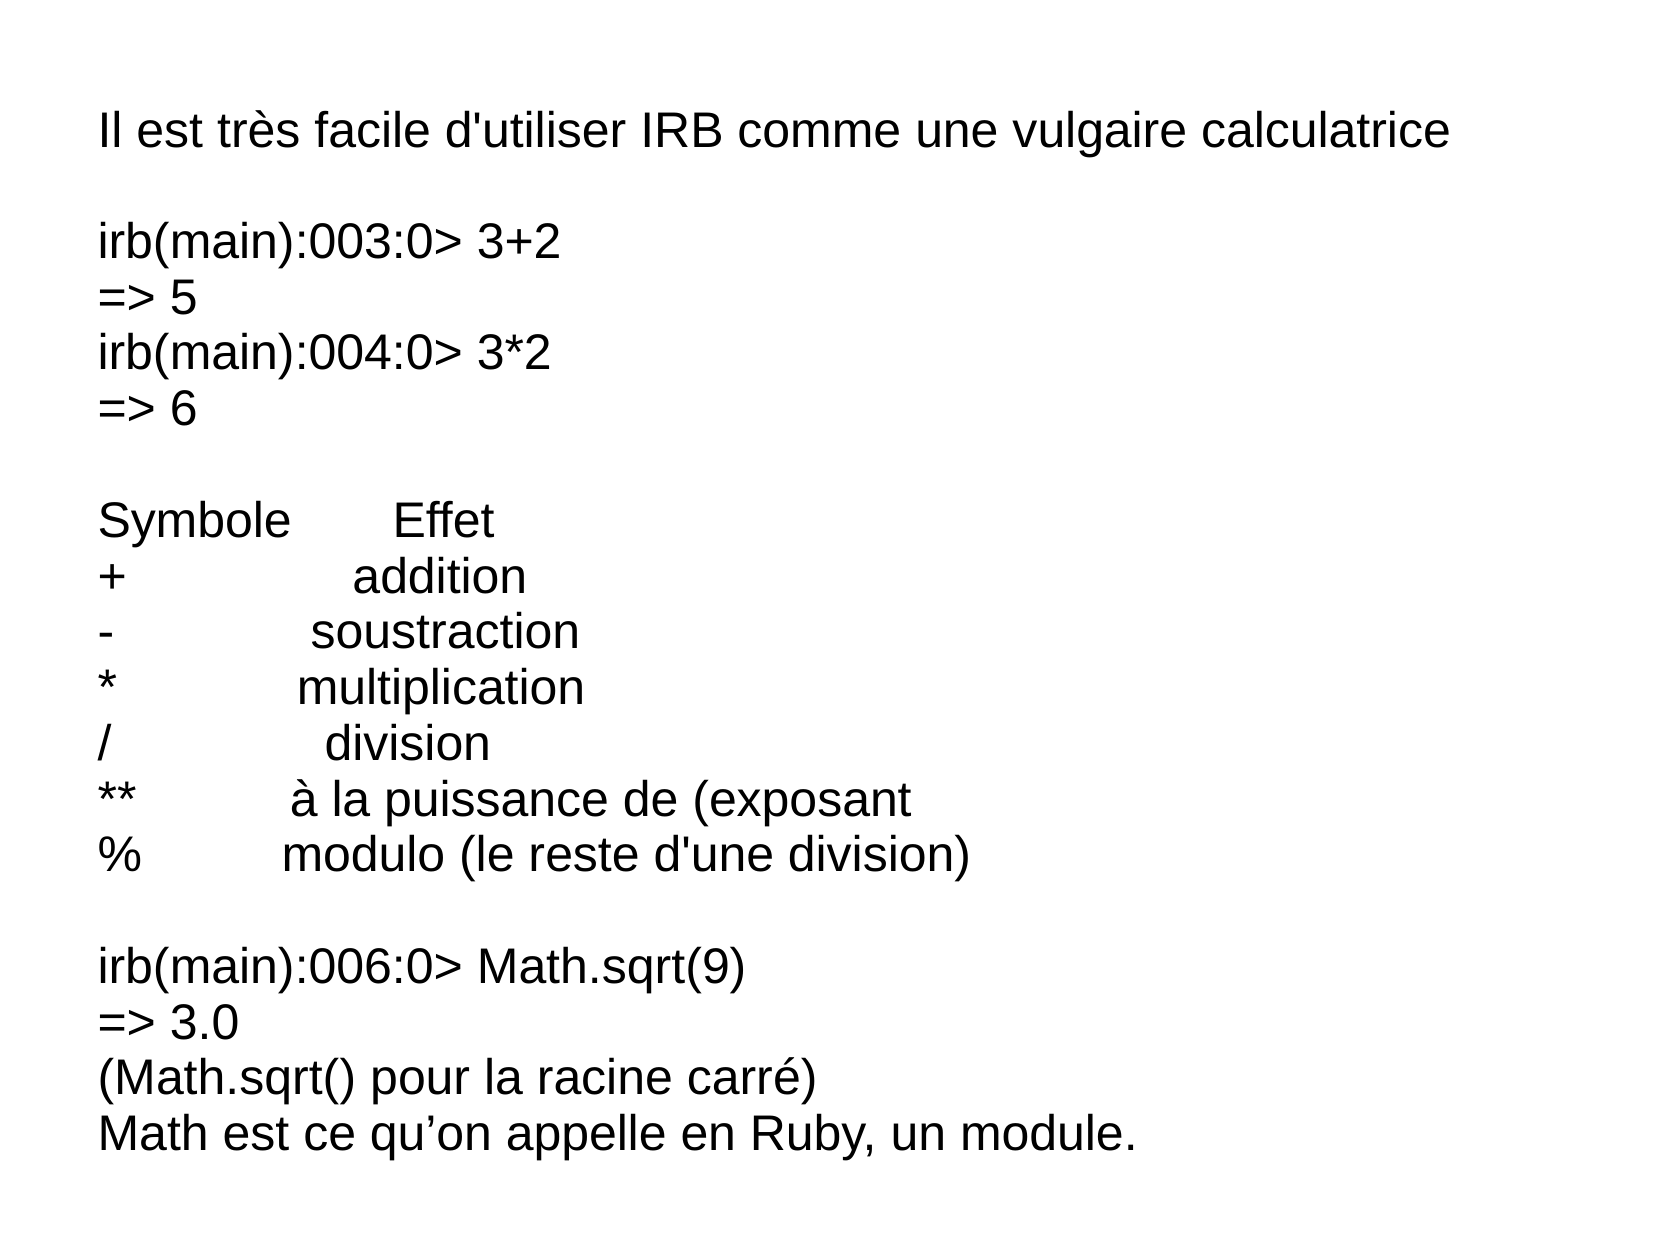

Il est très facile d'utiliser IRB comme une vulgaire calculatrice
irb(main):003:0> 3+2
=> 5
irb(main):004:0> 3*2
=> 6
Symbole 	Effet
+ 	 addition
- 	 soustraction
* 	 multiplication
/ 	 division
** à la puissance de (exposant
% modulo (le reste d'une division)
irb(main):006:0> Math.sqrt(9)
=> 3.0
(Math.sqrt() pour la racine carré)
Math est ce qu’on appelle en Ruby, un module.